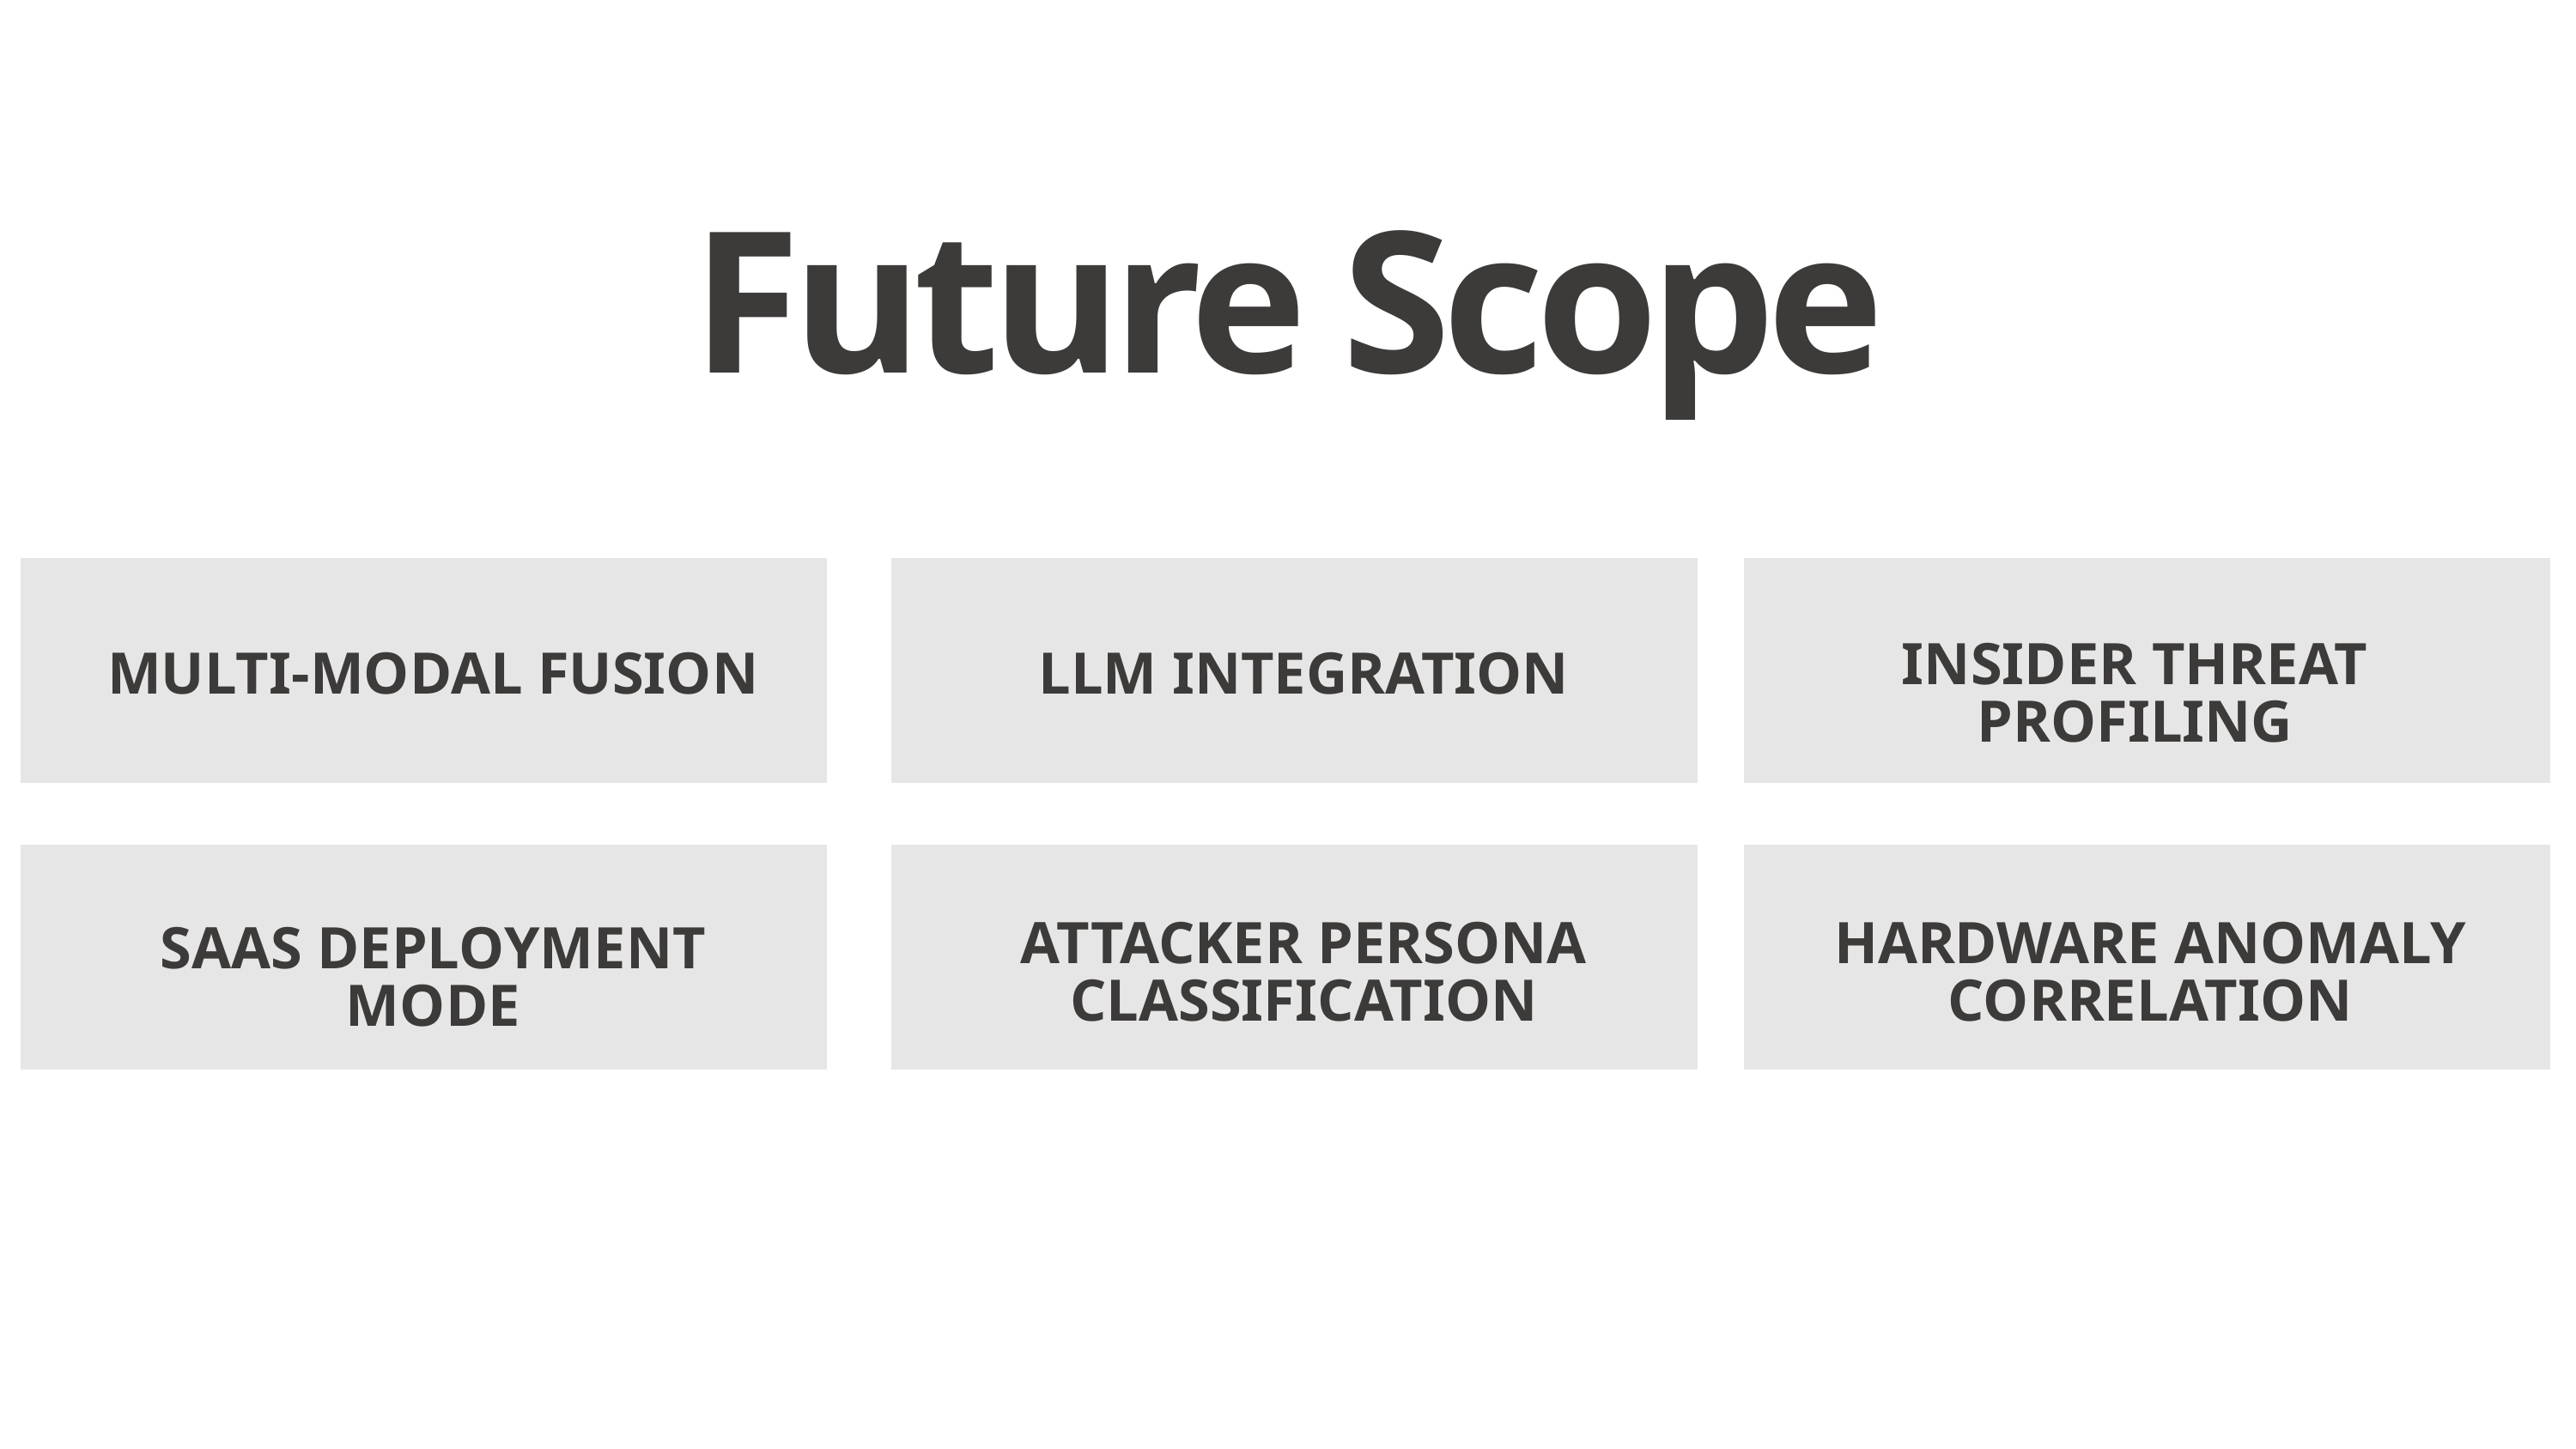

Future Scope
INSIDER THREAT PROFILING
MULTI-MODAL FUSION
LLM INTEGRATION
ATTACKER PERSONA CLASSIFICATION
HARDWARE ANOMALY CORRELATION
SAAS DEPLOYMENT MODE